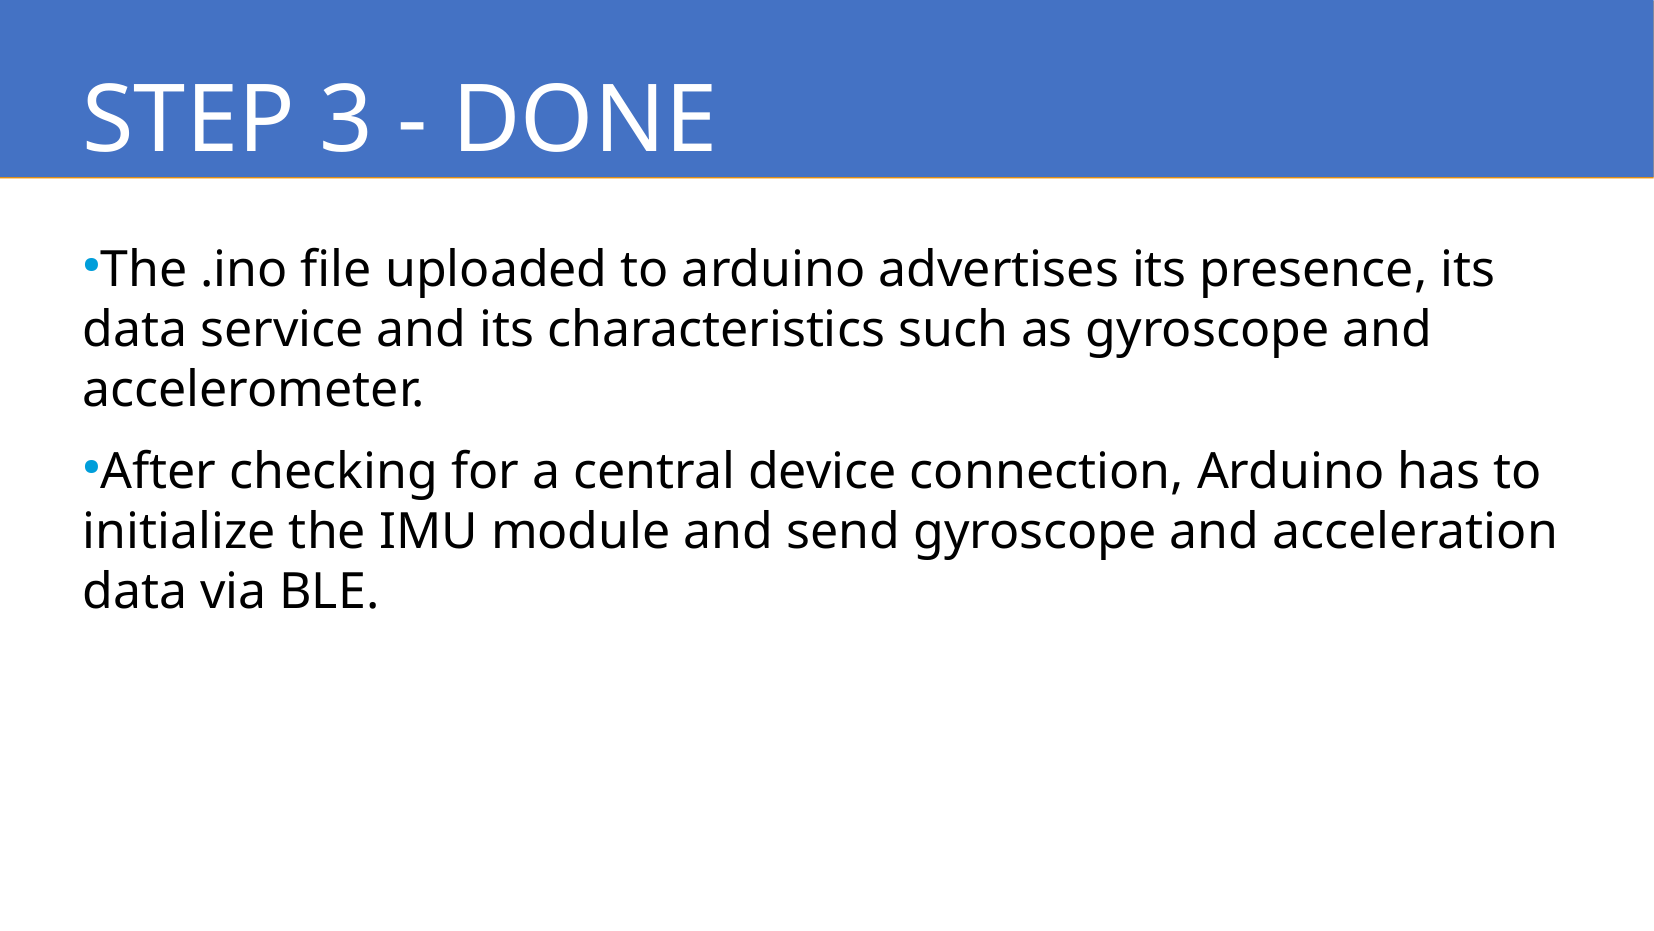

# STEP 3 - DONE
The .ino file uploaded to arduino advertises its presence, its data service and its characteristics such as gyroscope and accelerometer.
After checking for a central device connection, Arduino has to initialize the IMU module and send gyroscope and acceleration data via BLE.